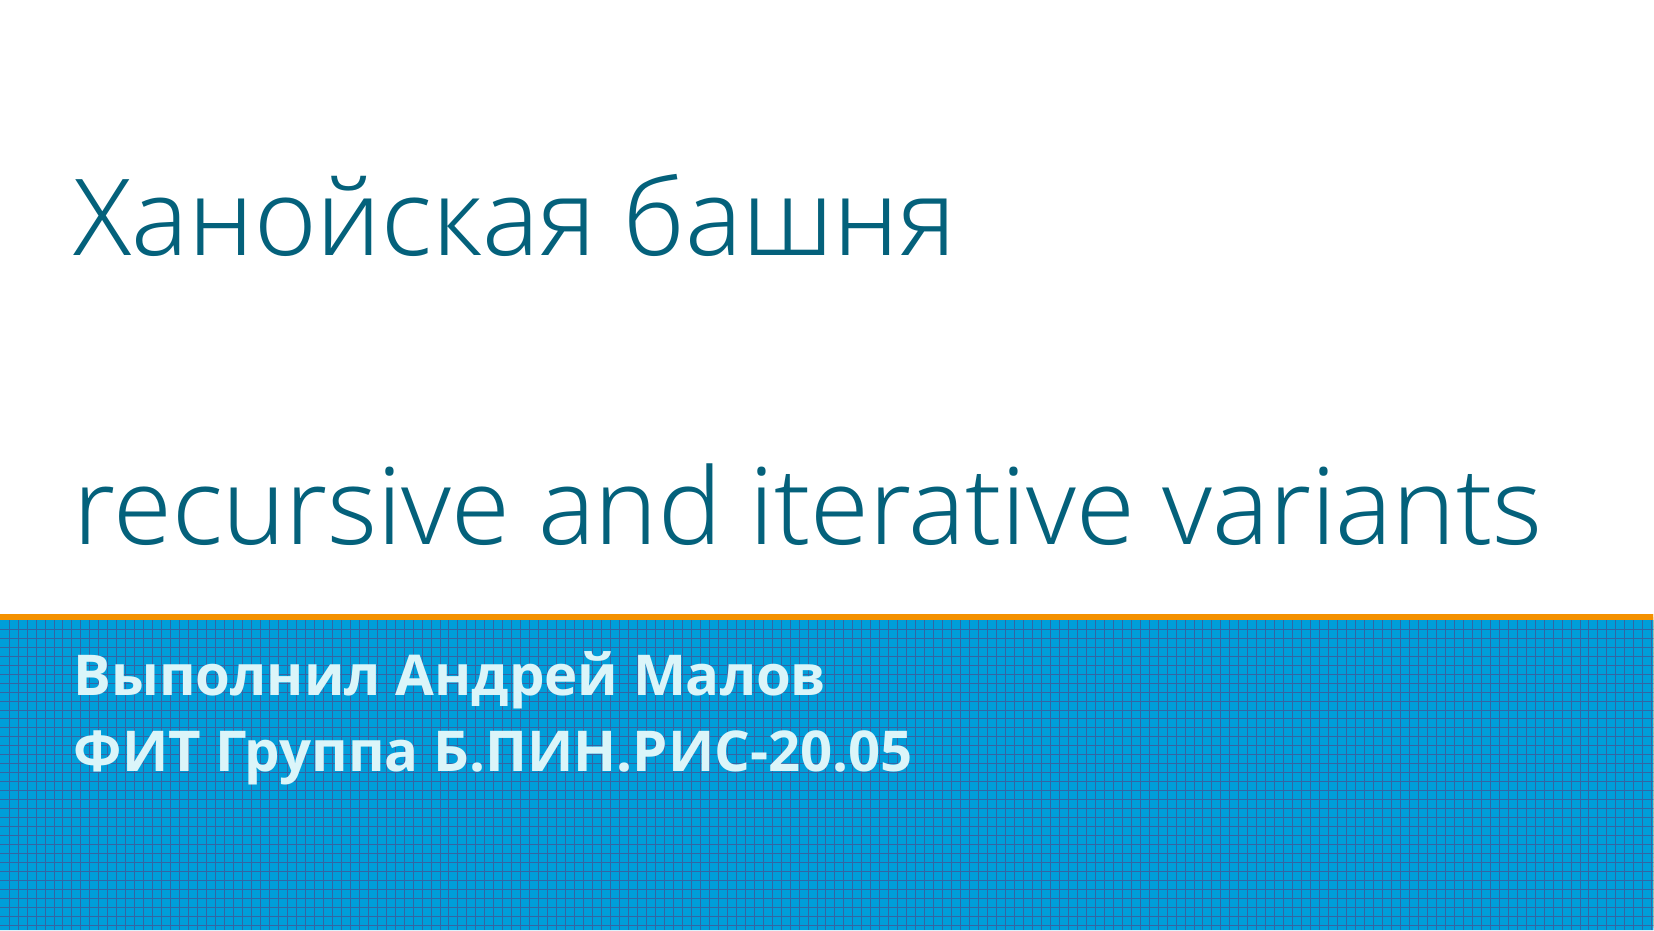

# Ханойская башня recursive and iterative variants
Выполнил Андрей Малов
ФИТ Группа Б.ПИН.РИС-20.05